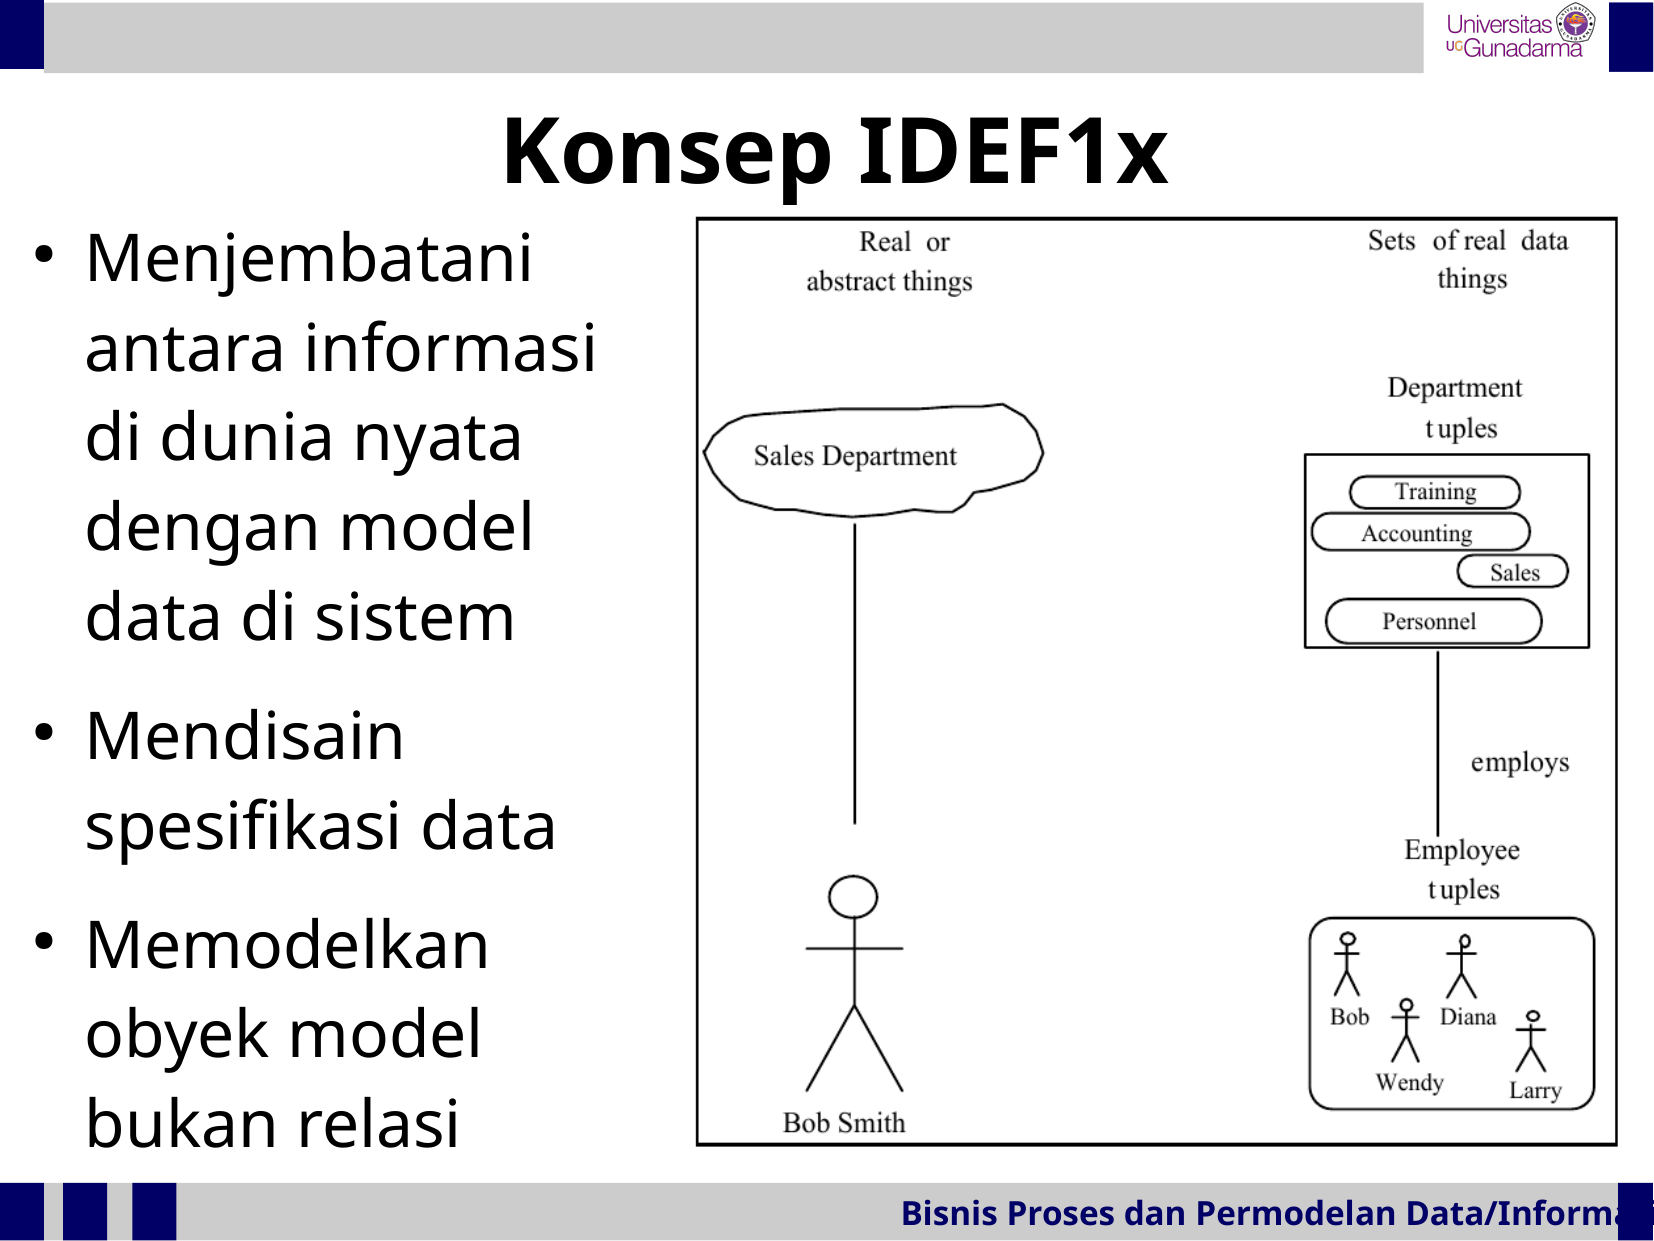

# Konsep IDEF1x
Menjembatani antara informasi di dunia nyata dengan model data di sistem
Mendisain spesifikasi data
Memodelkan obyek model bukan relasi